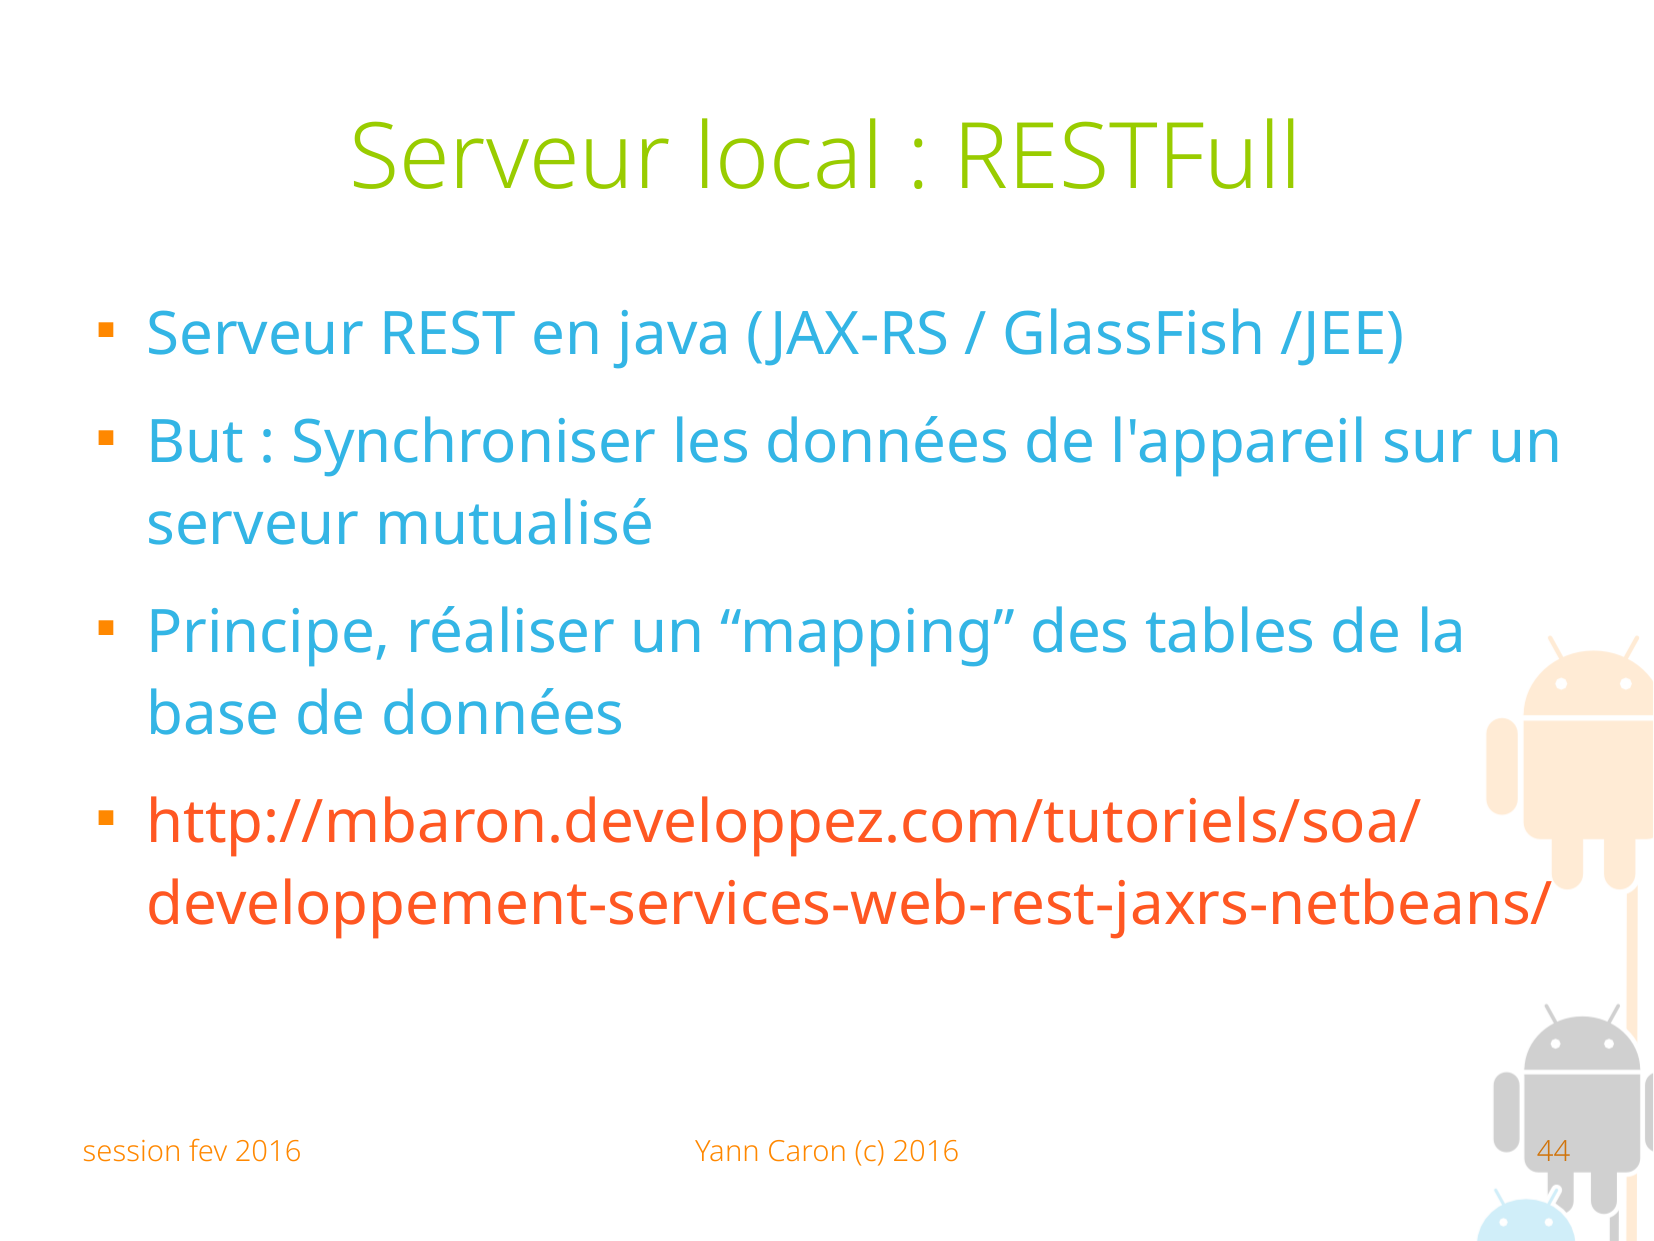

# Serveur local : RESTFull
Serveur REST en java (JAX-RS / GlassFish /JEE)
But : Synchroniser les données de l'appareil sur un serveur mutualisé
Principe, réaliser un “mapping” des tables de la base de données
http://mbaron.developpez.com/tutoriels/soa/developpement-services-web-rest-jaxrs-netbeans/
session fev 2016
Yann Caron (c) 2016
44